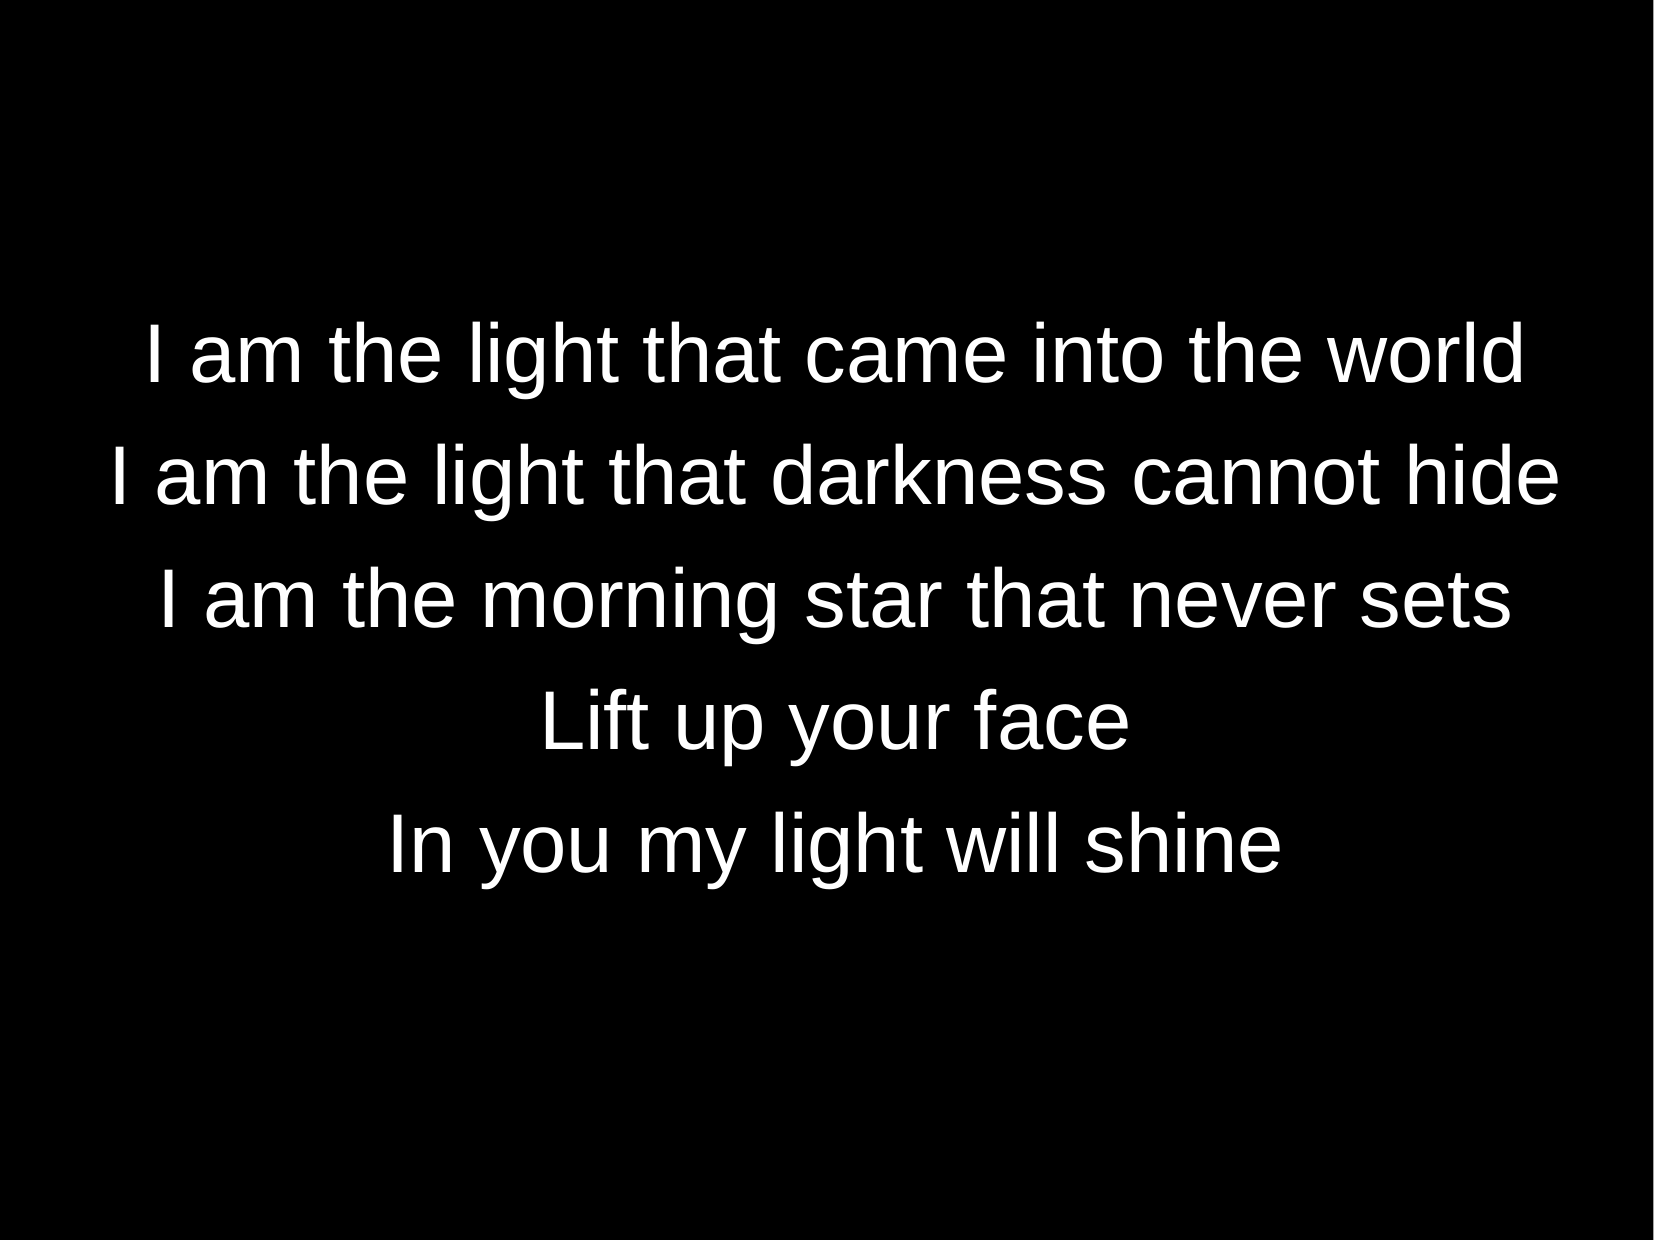

#
I am the light that came into the world
I am the light that darkness cannot hide
I am the morning star that never sets
Lift up your face
In you my light will shine